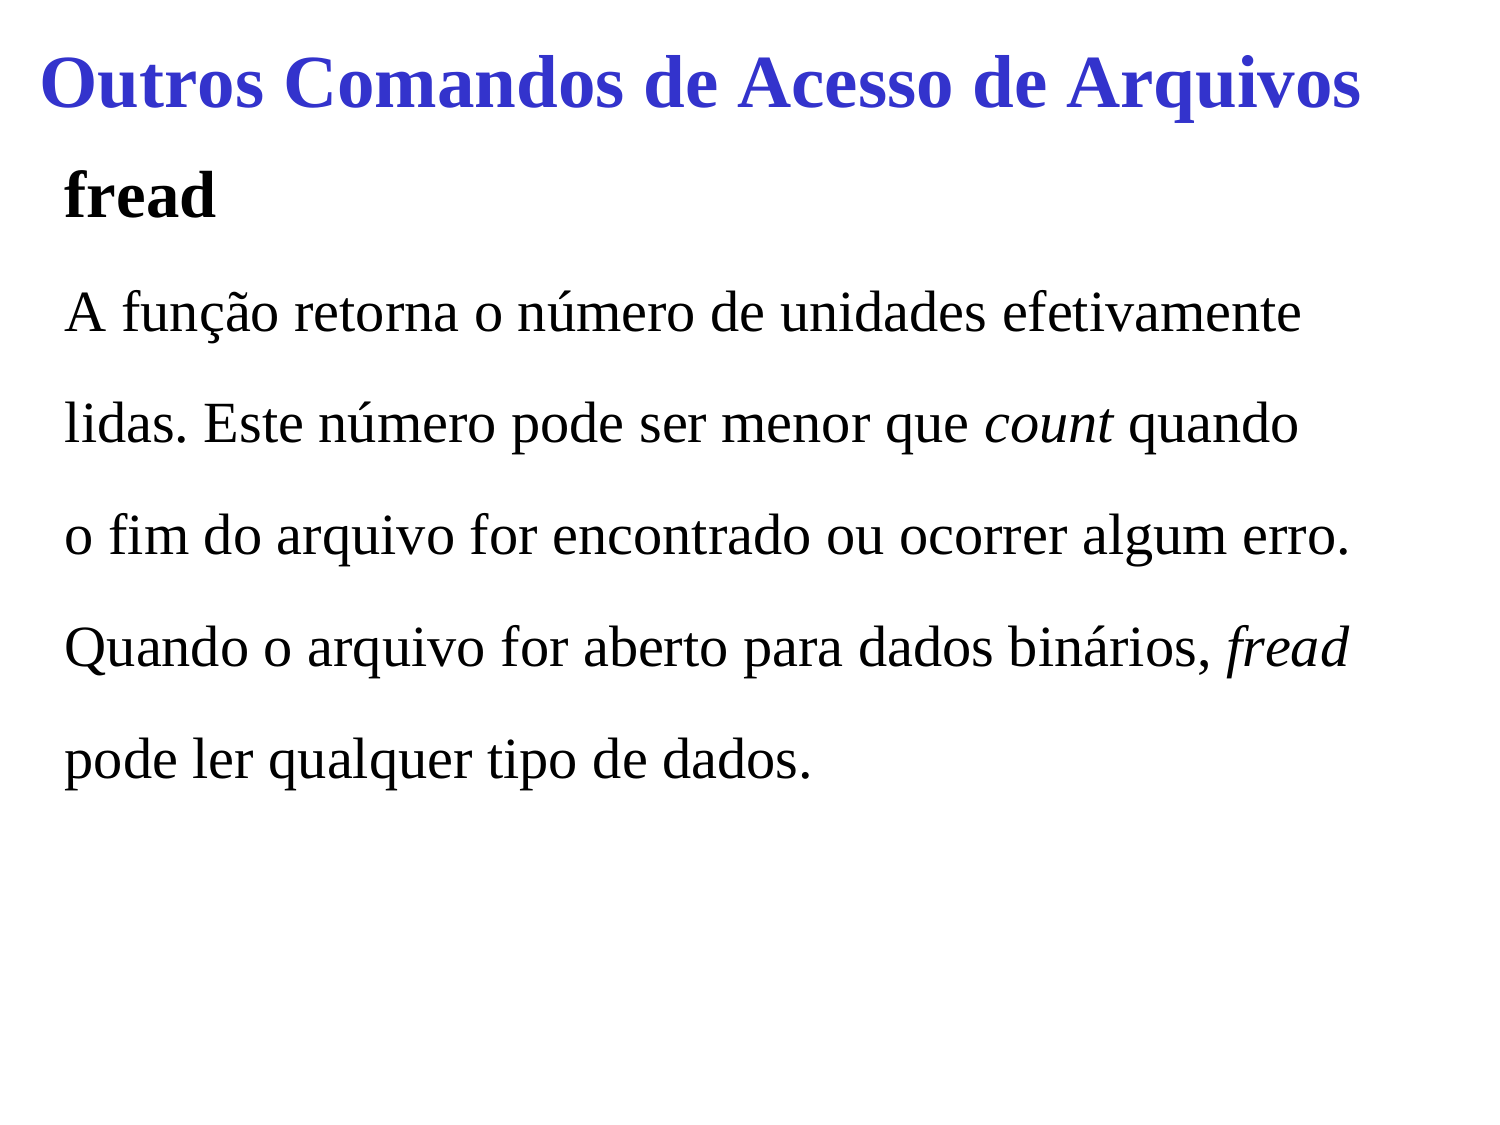

Outros Comandos de Acesso de Arquivos
fread
A função retorna o número de unidades efetivamente
lidas. Este número pode ser menor que count quando
o fim do arquivo for encontrado ou ocorrer algum erro.
Quando o arquivo for aberto para dados binários, fread
pode ler qualquer tipo de dados.